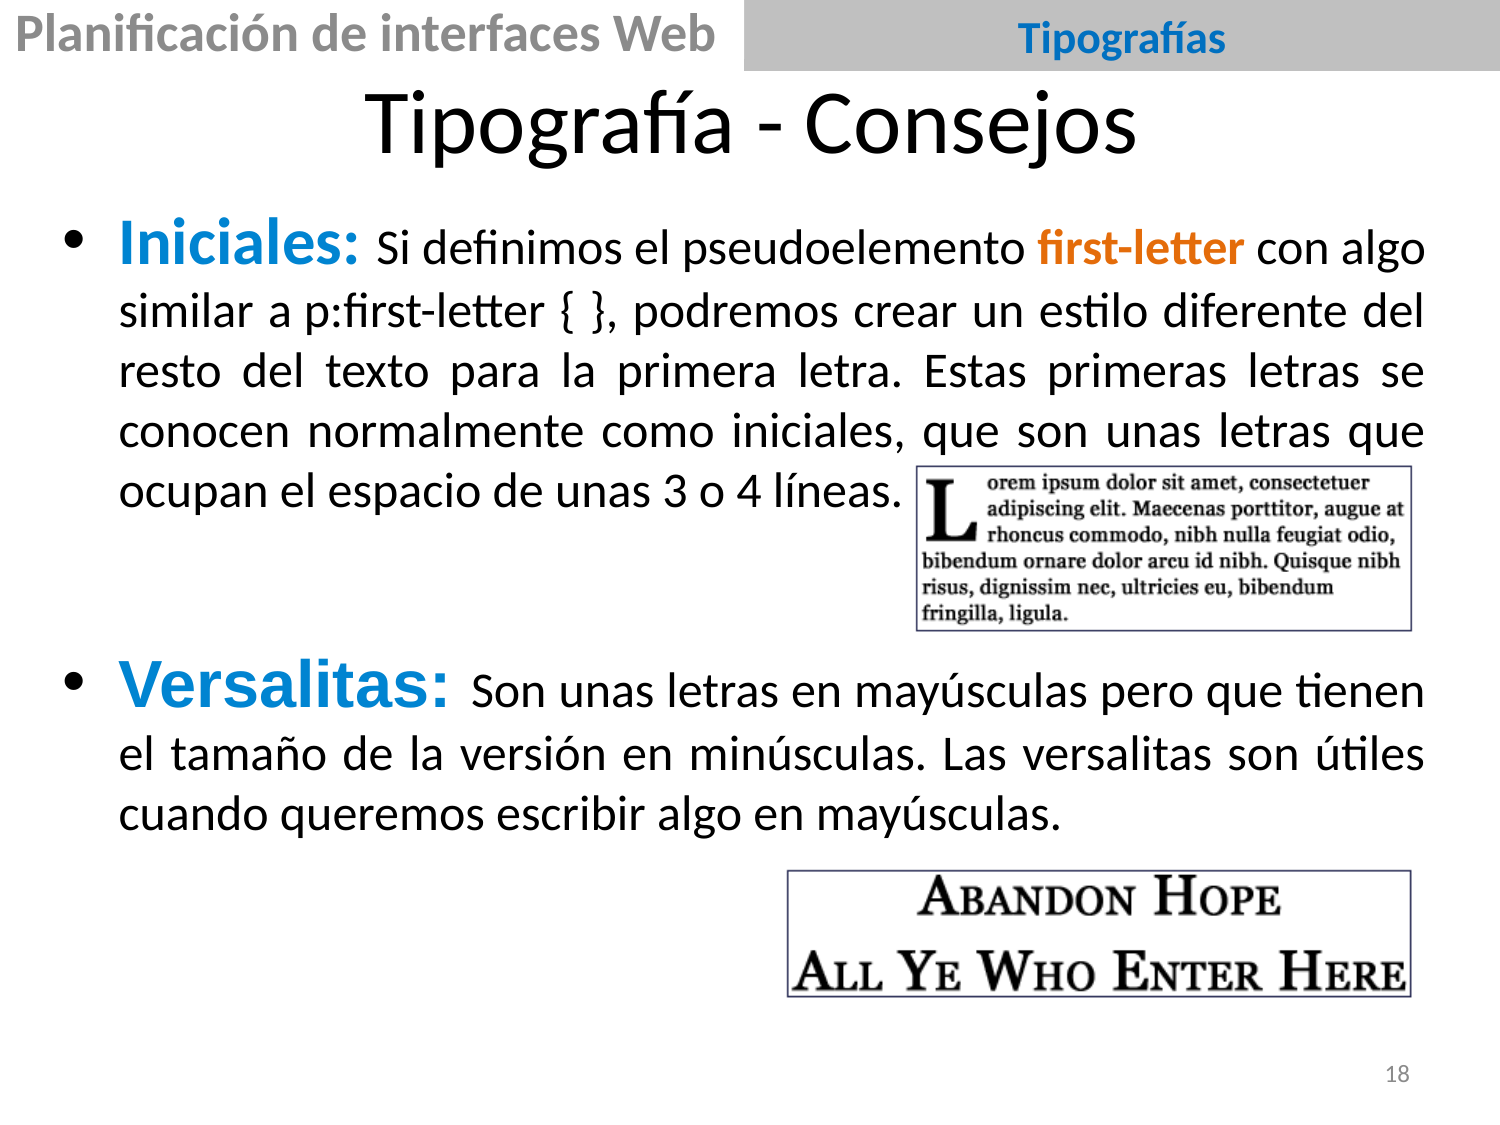

Planificación de interfaces Web
Tipografías
# Tipografía - Consejos
Iniciales: Si definimos el pseudoelemento first-letter con algo similar a p:first-letter { }, podremos crear un estilo diferente del resto del texto para la primera letra. Estas primeras letras se conocen normalmente como iniciales, que son unas letras que ocupan el espacio de unas 3 o 4 líneas.
Versalitas: Son unas letras en mayúsculas pero que tienen el tamaño de la versión en minúsculas. Las versalitas son útiles cuando queremos escribir algo en mayúsculas.